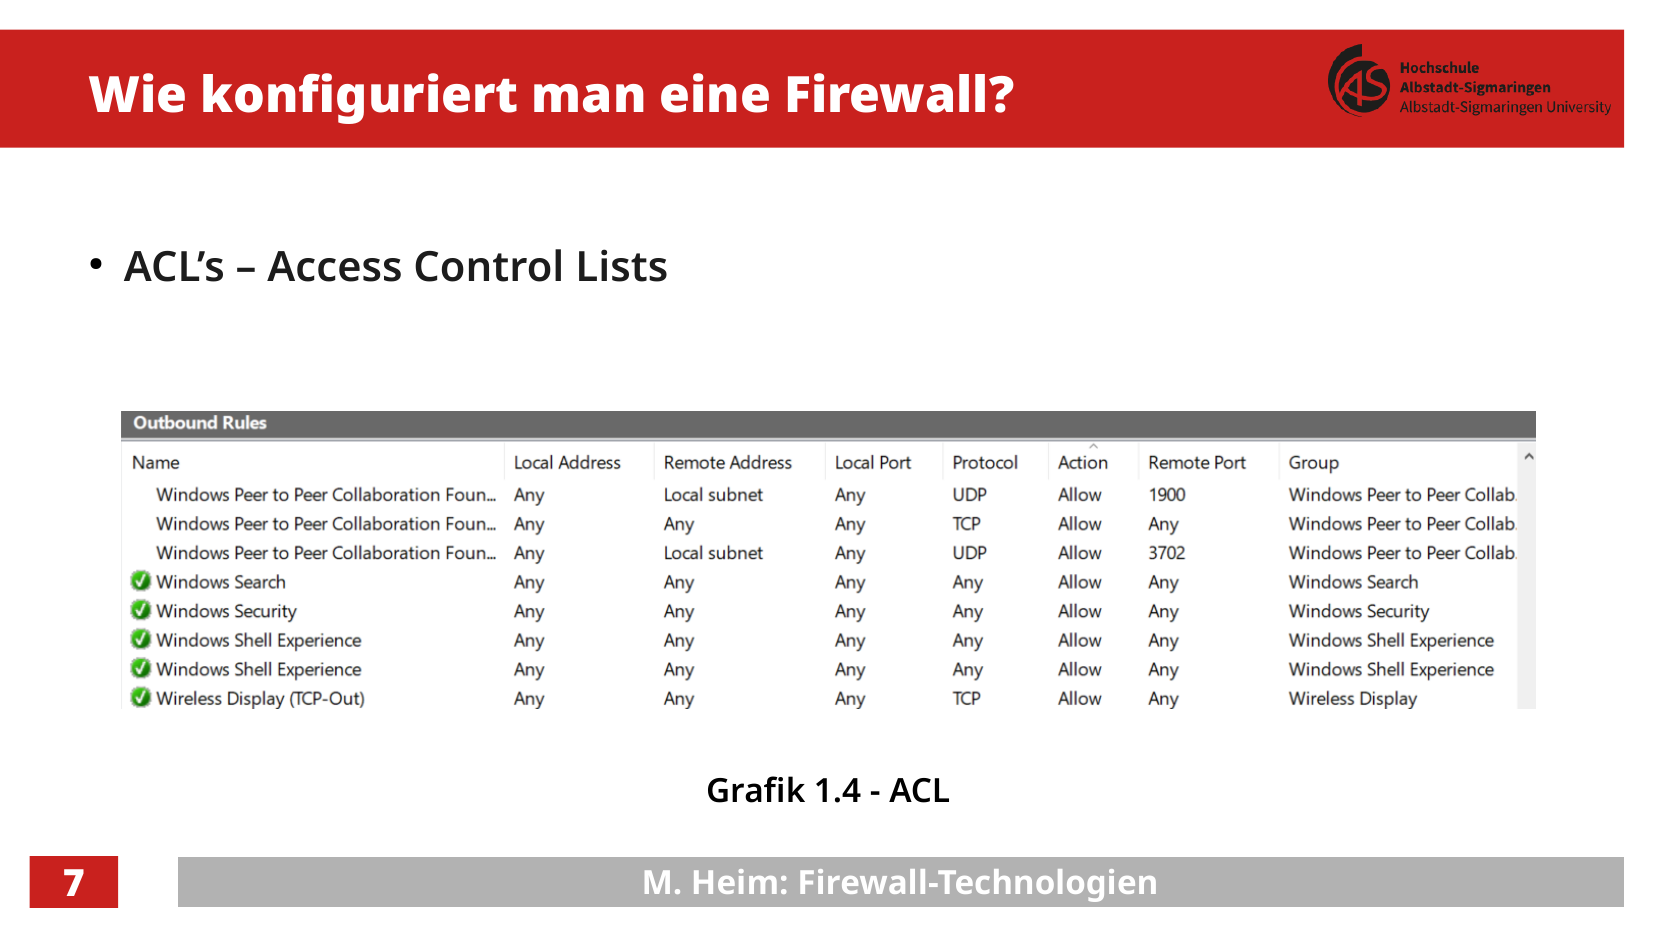

# Wie konfiguriert man eine Firewall?
ACL’s – Access Control Lists
Grafik 1.4 - ACL
7